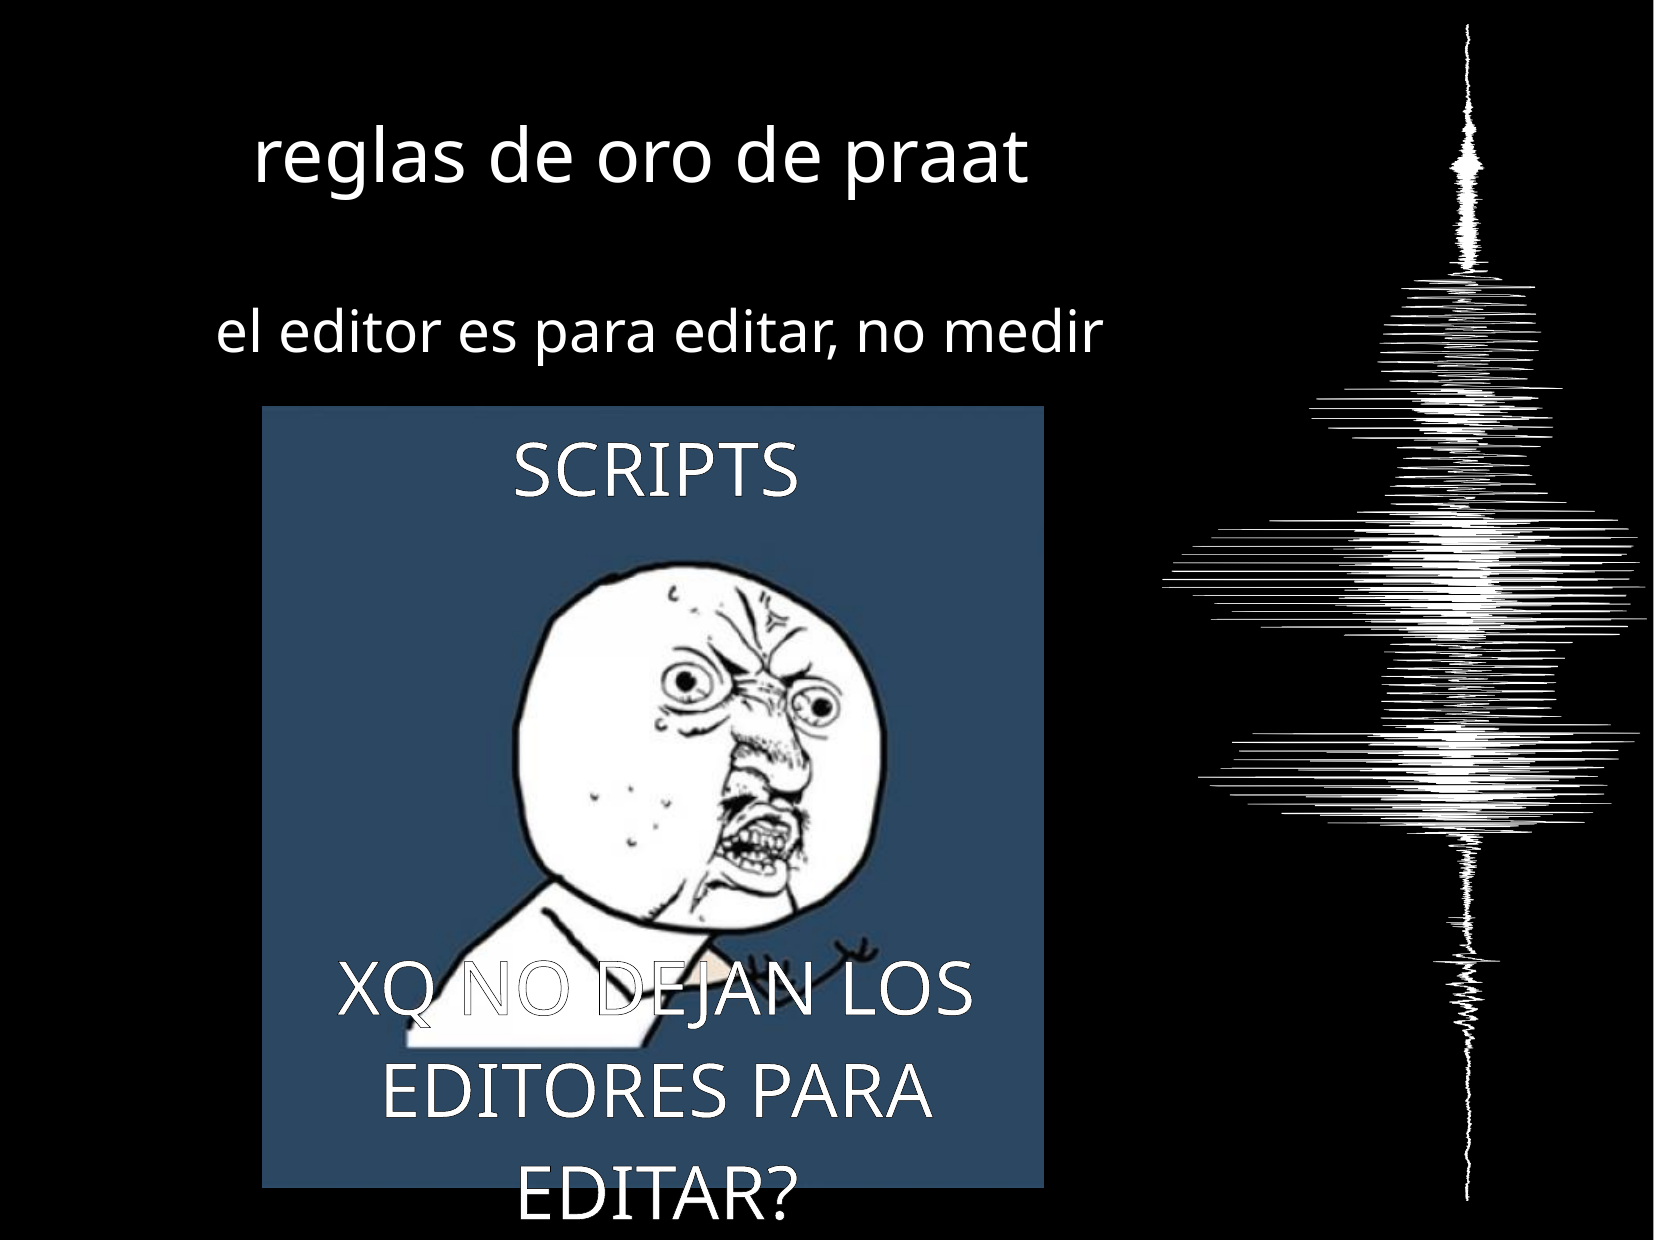

# reglas de oro de praat
el editor es para editar, no medir
SCRIPTS
XQ NO DEJAN LOS
EDITORES PARA EDITAR?